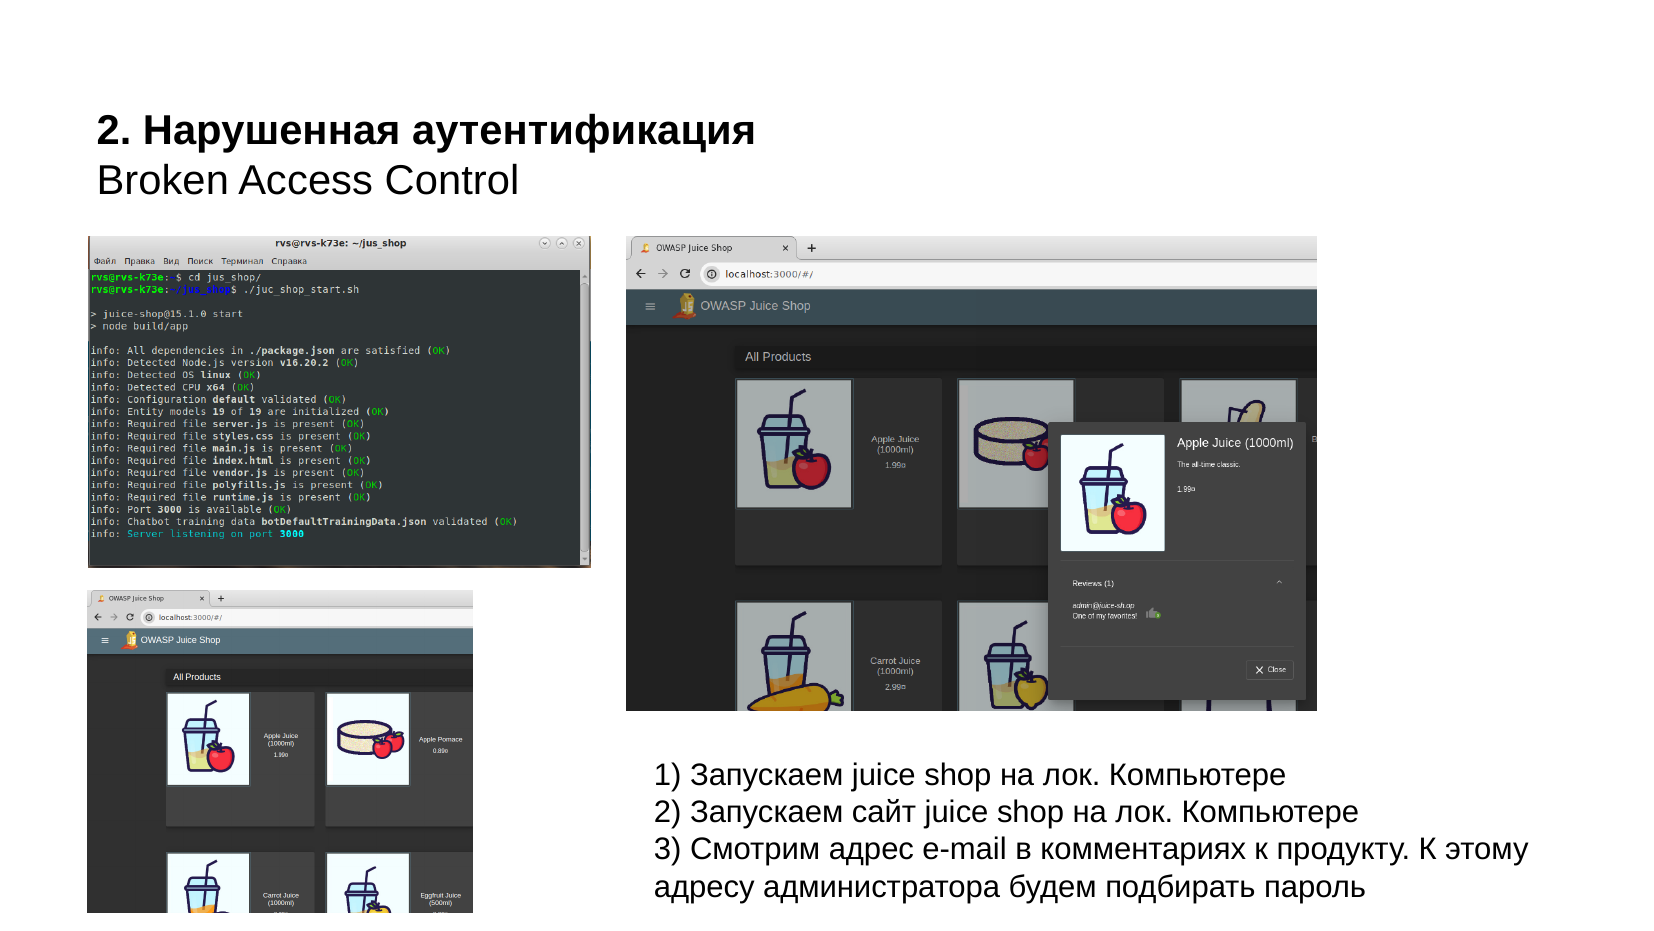

2. Нарушенная аутентификация
Broken Access Control
1) Запускаем juice shop на лок. Компьютере
2) Запускаем сайт juice shop на лок. Компьютере
3) Смотрим адрес e-mail в комментариях к продукту. К этому адресу администратора будем подбирать пароль